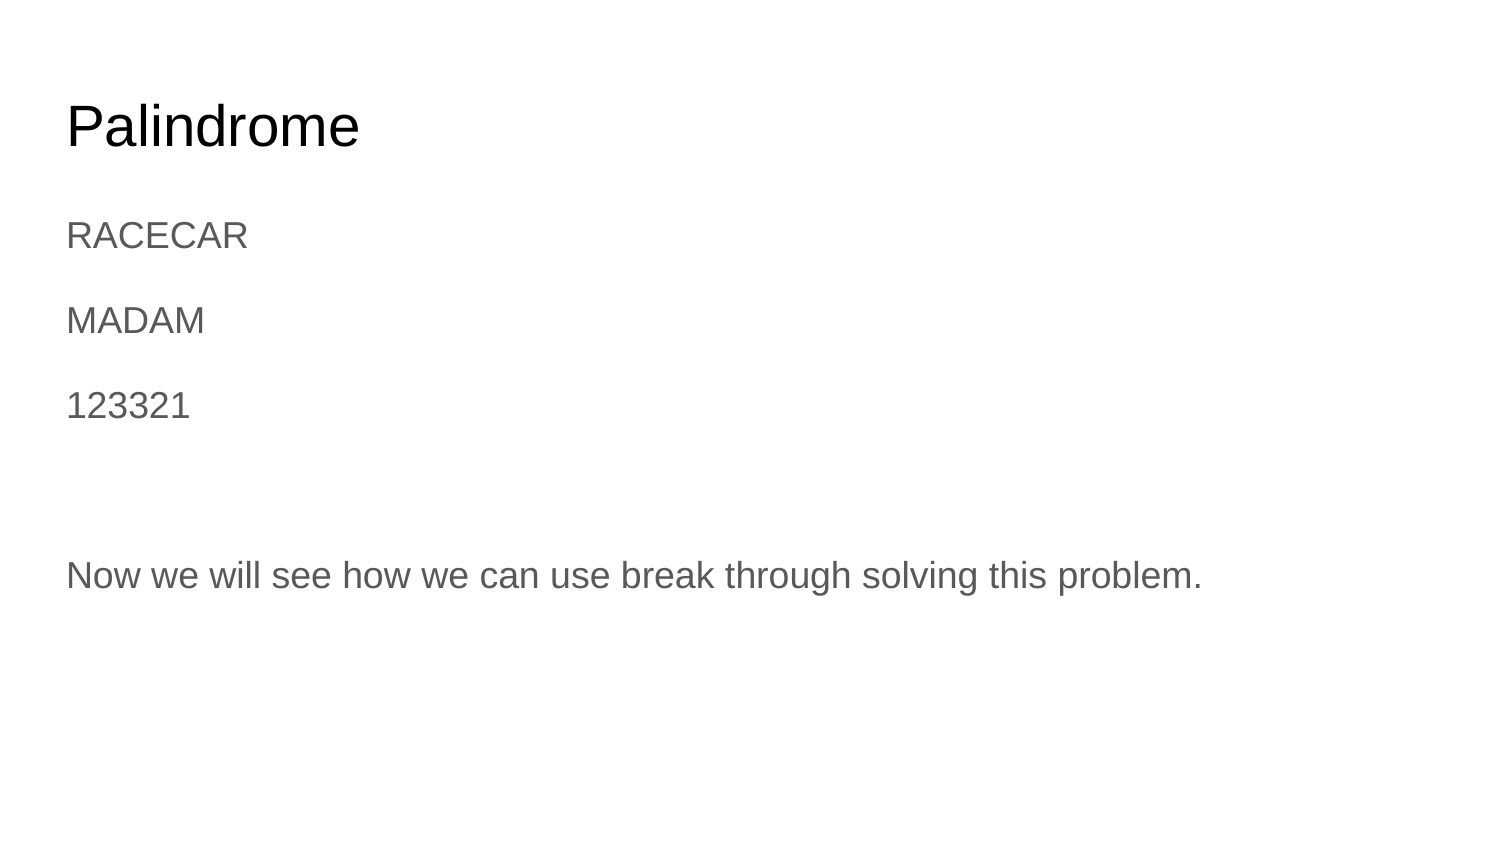

# Palindrome
RACECAR
MADAM
123321
Now we will see how we can use break through solving this problem.